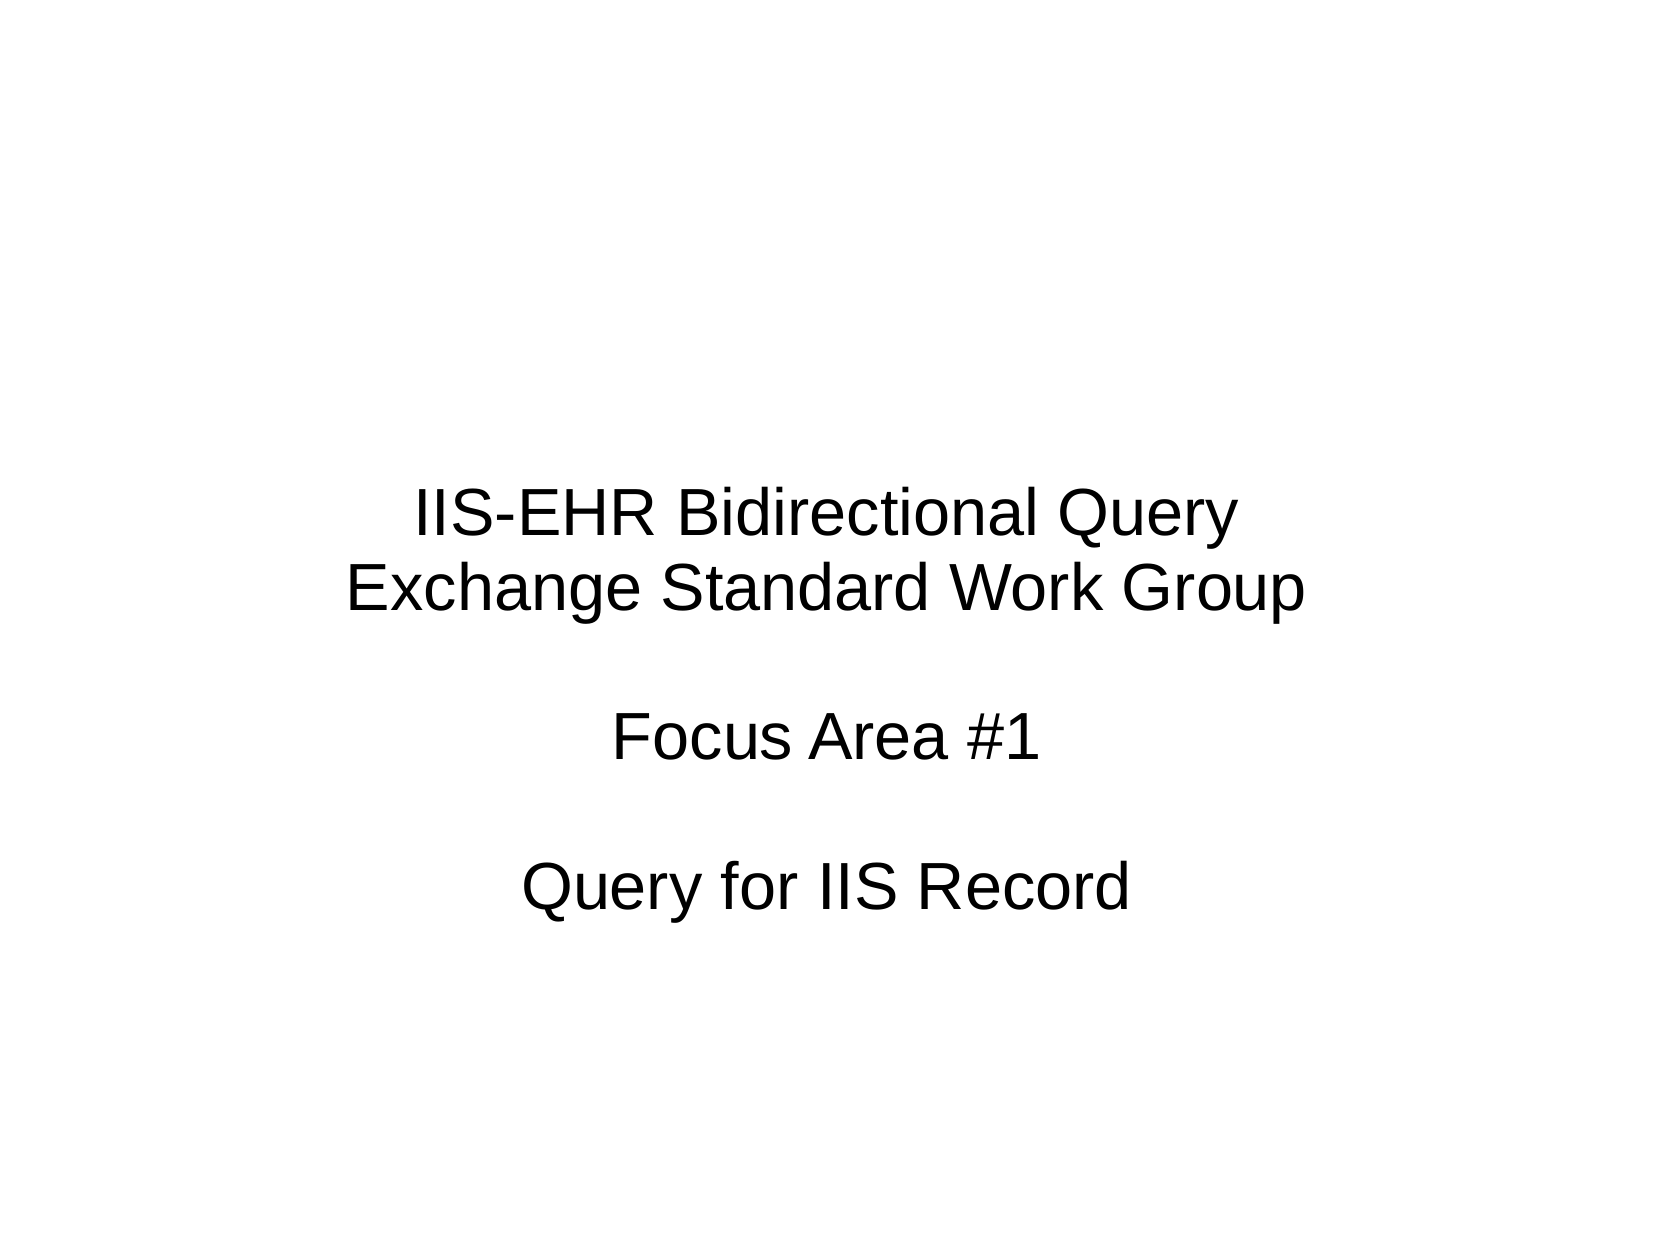

#
IIS-EHR Bidirectional Query
Exchange Standard Work Group
Focus Area #1
Query for IIS Record